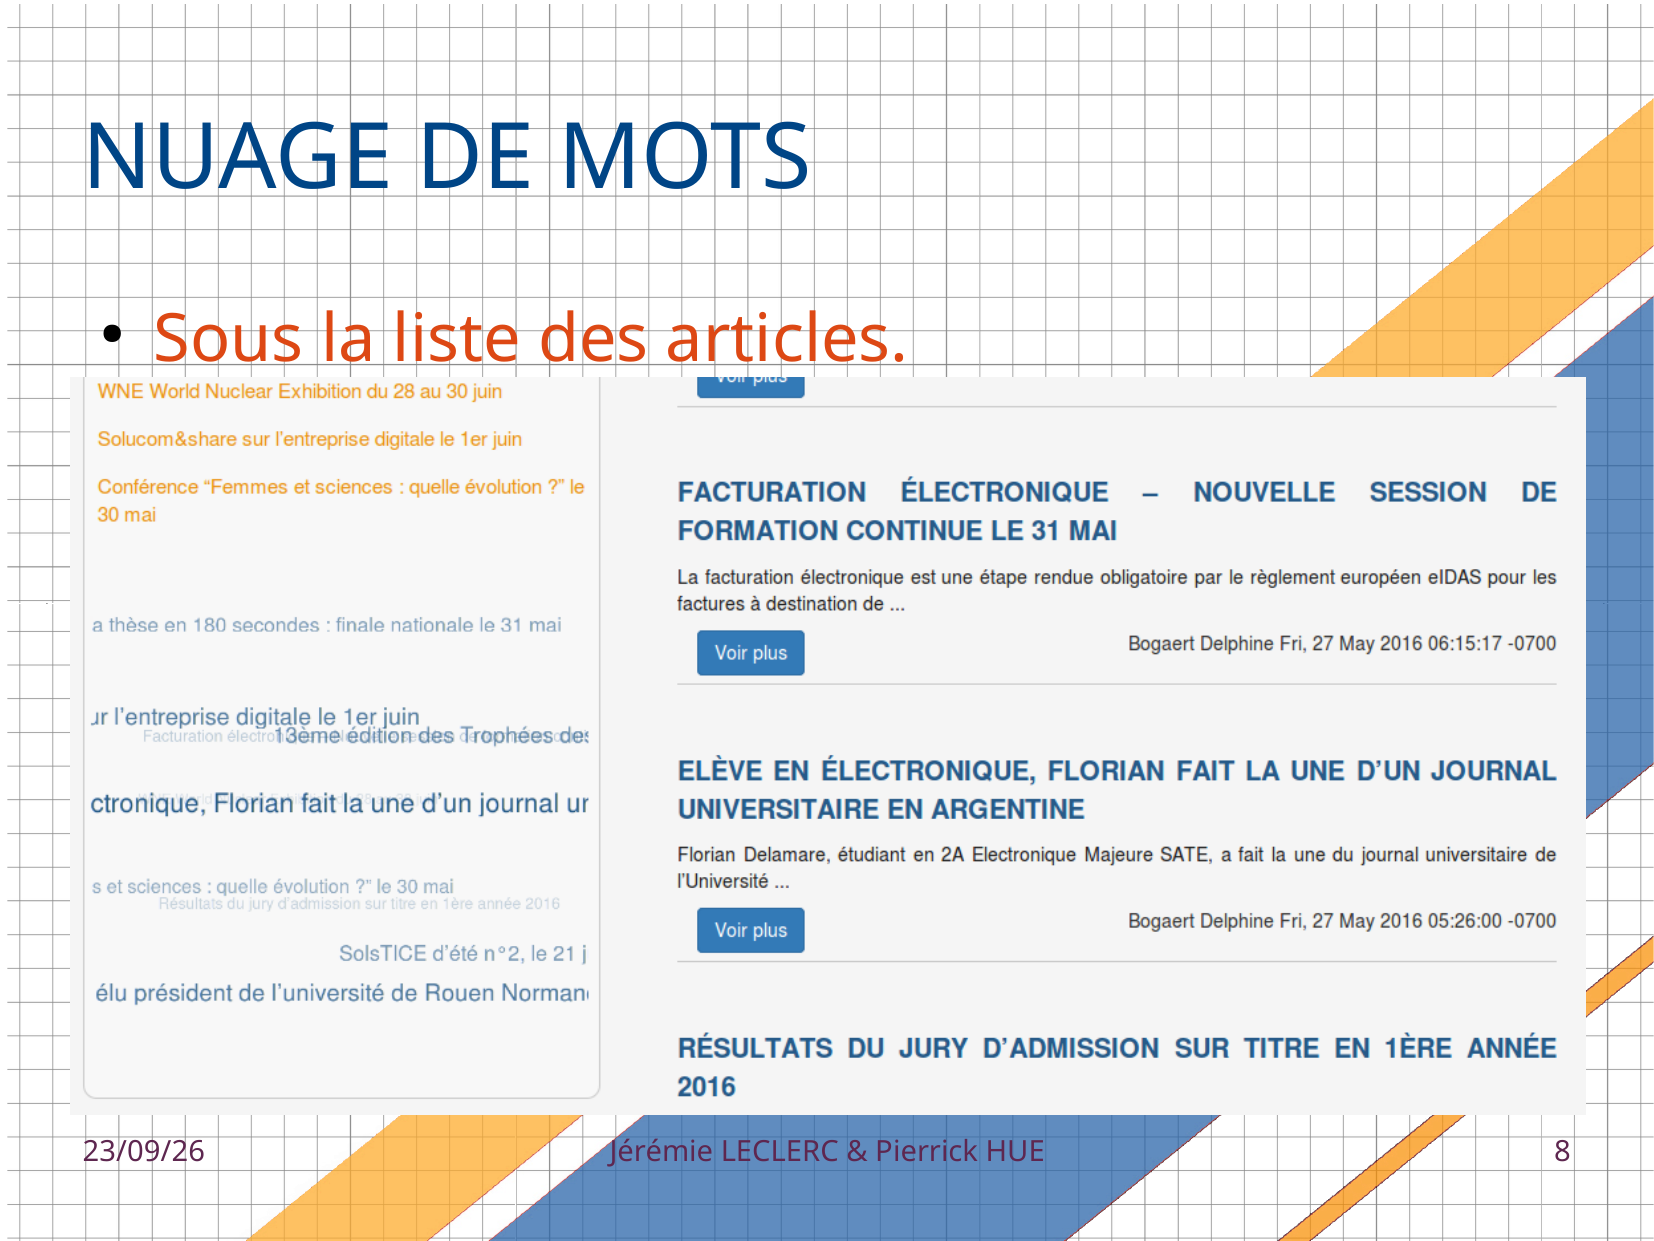

# Nuage de mots
Sous la liste des articles.
Jérémie LECLERC & Pierrick HUE
8